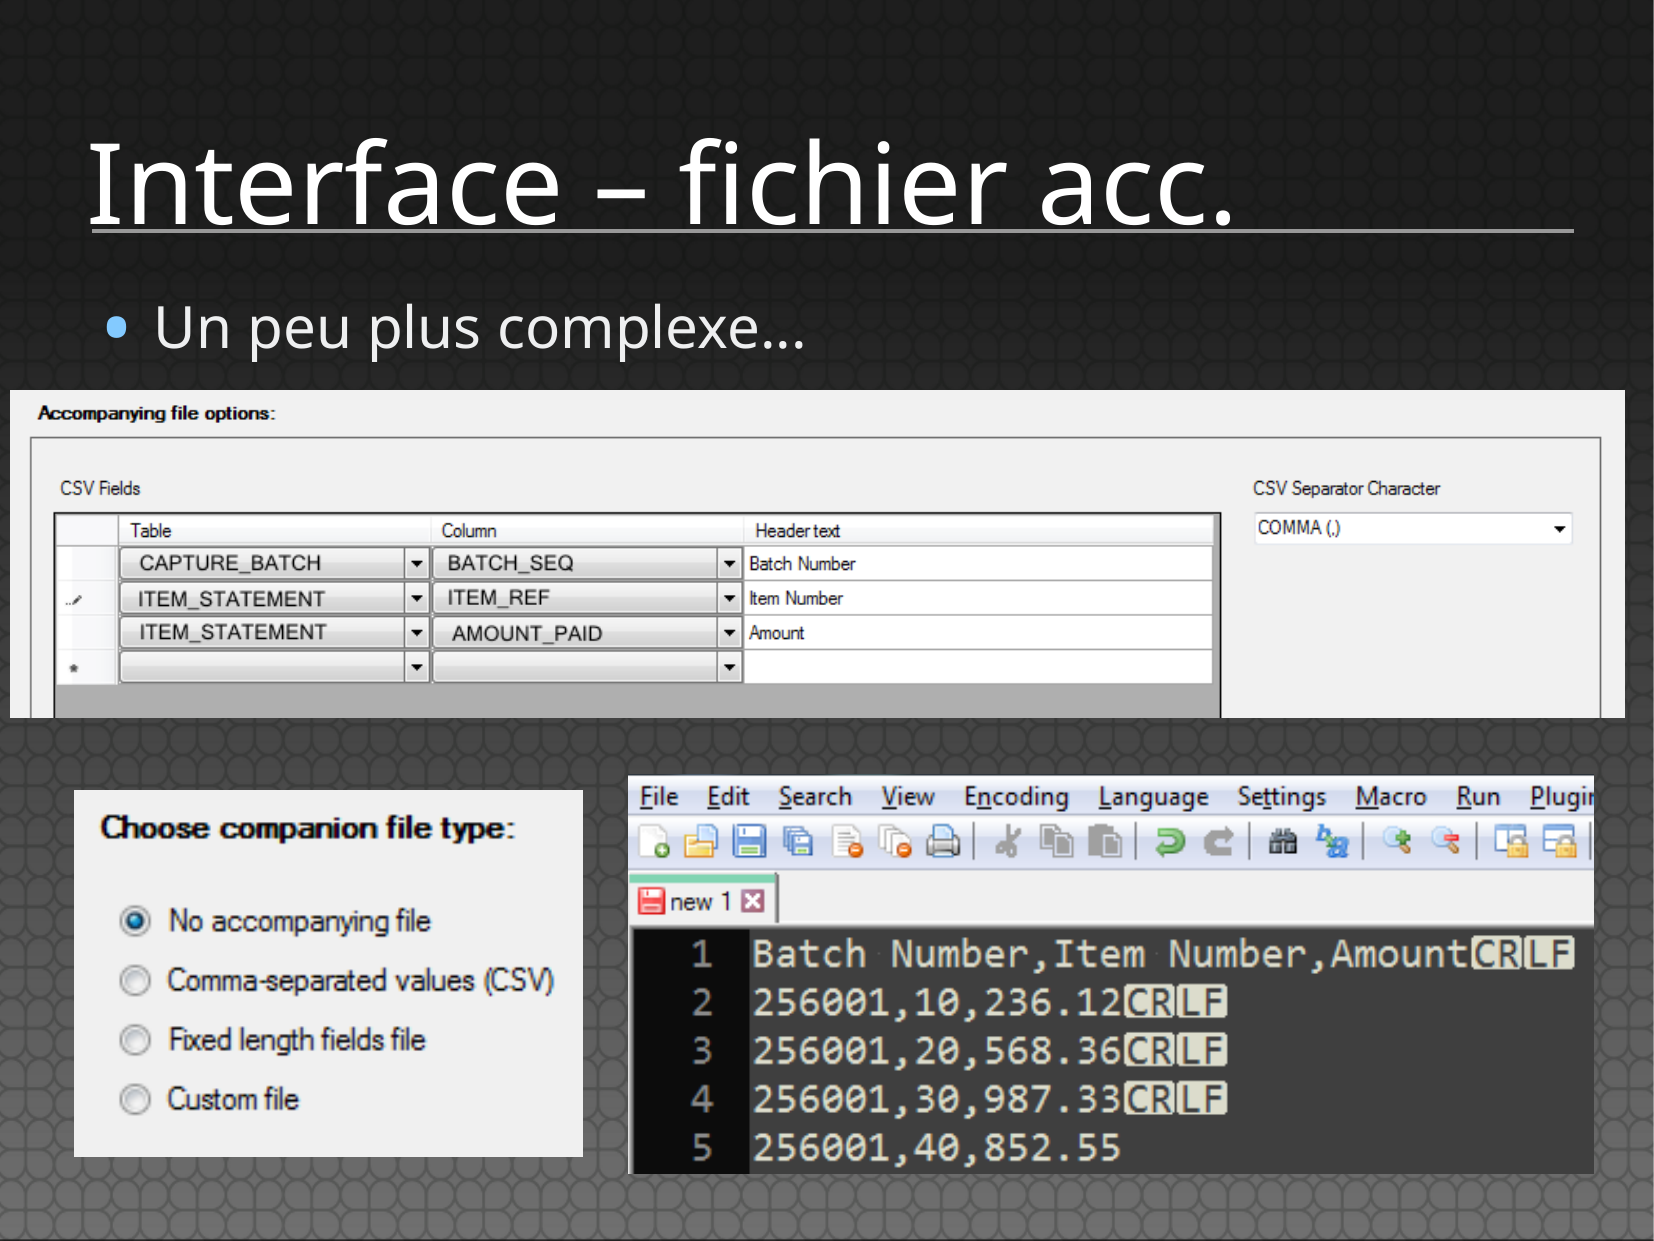

# Interface – fichier acc.
Un peu plus complexe...